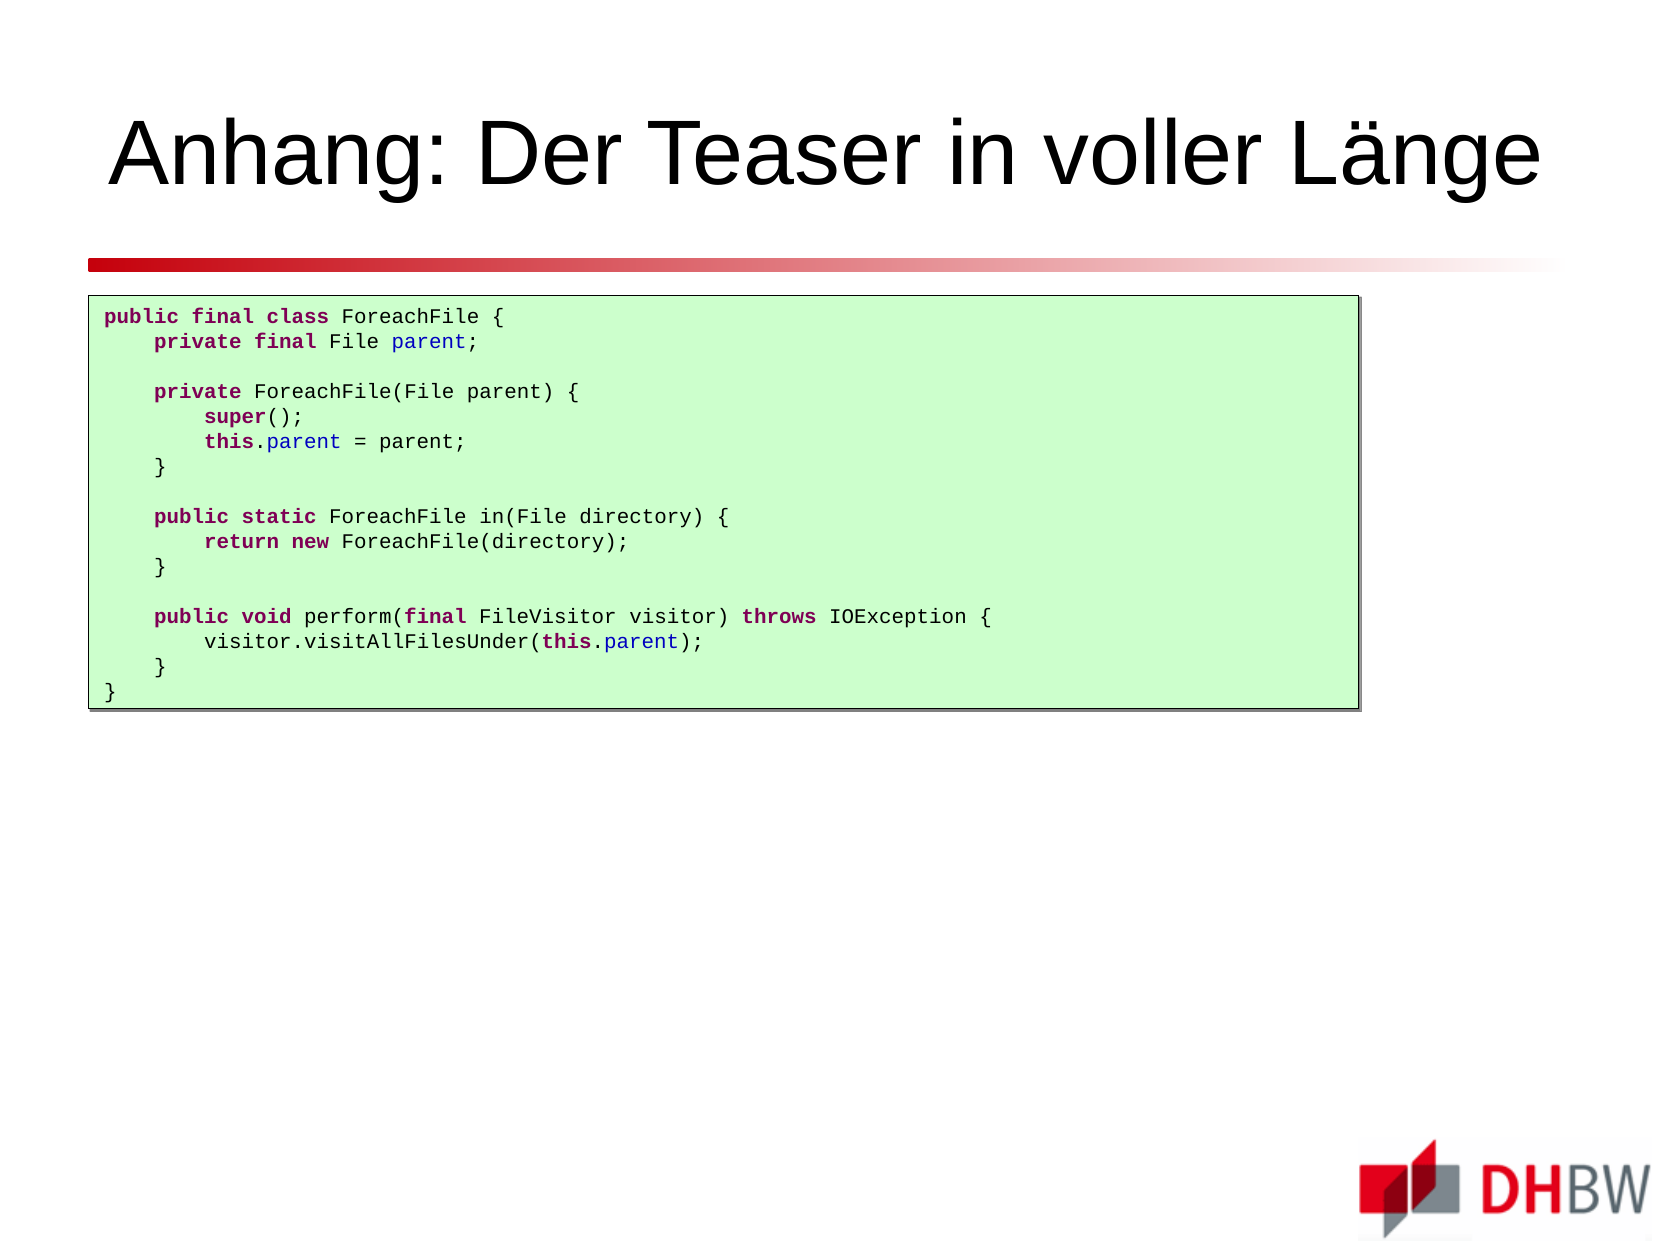

# Anhang: Der Teaser in voller Länge
public final class ForeachFile {
 private final File parent;
 private ForeachFile(File parent) {
 super();
 this.parent = parent;
 }
 public static ForeachFile in(File directory) {
 return new ForeachFile(directory);
 }
 public void perform(final FileVisitor visitor) throws IOException {
 visitor.visitAllFilesUnder(this.parent);
 }
}